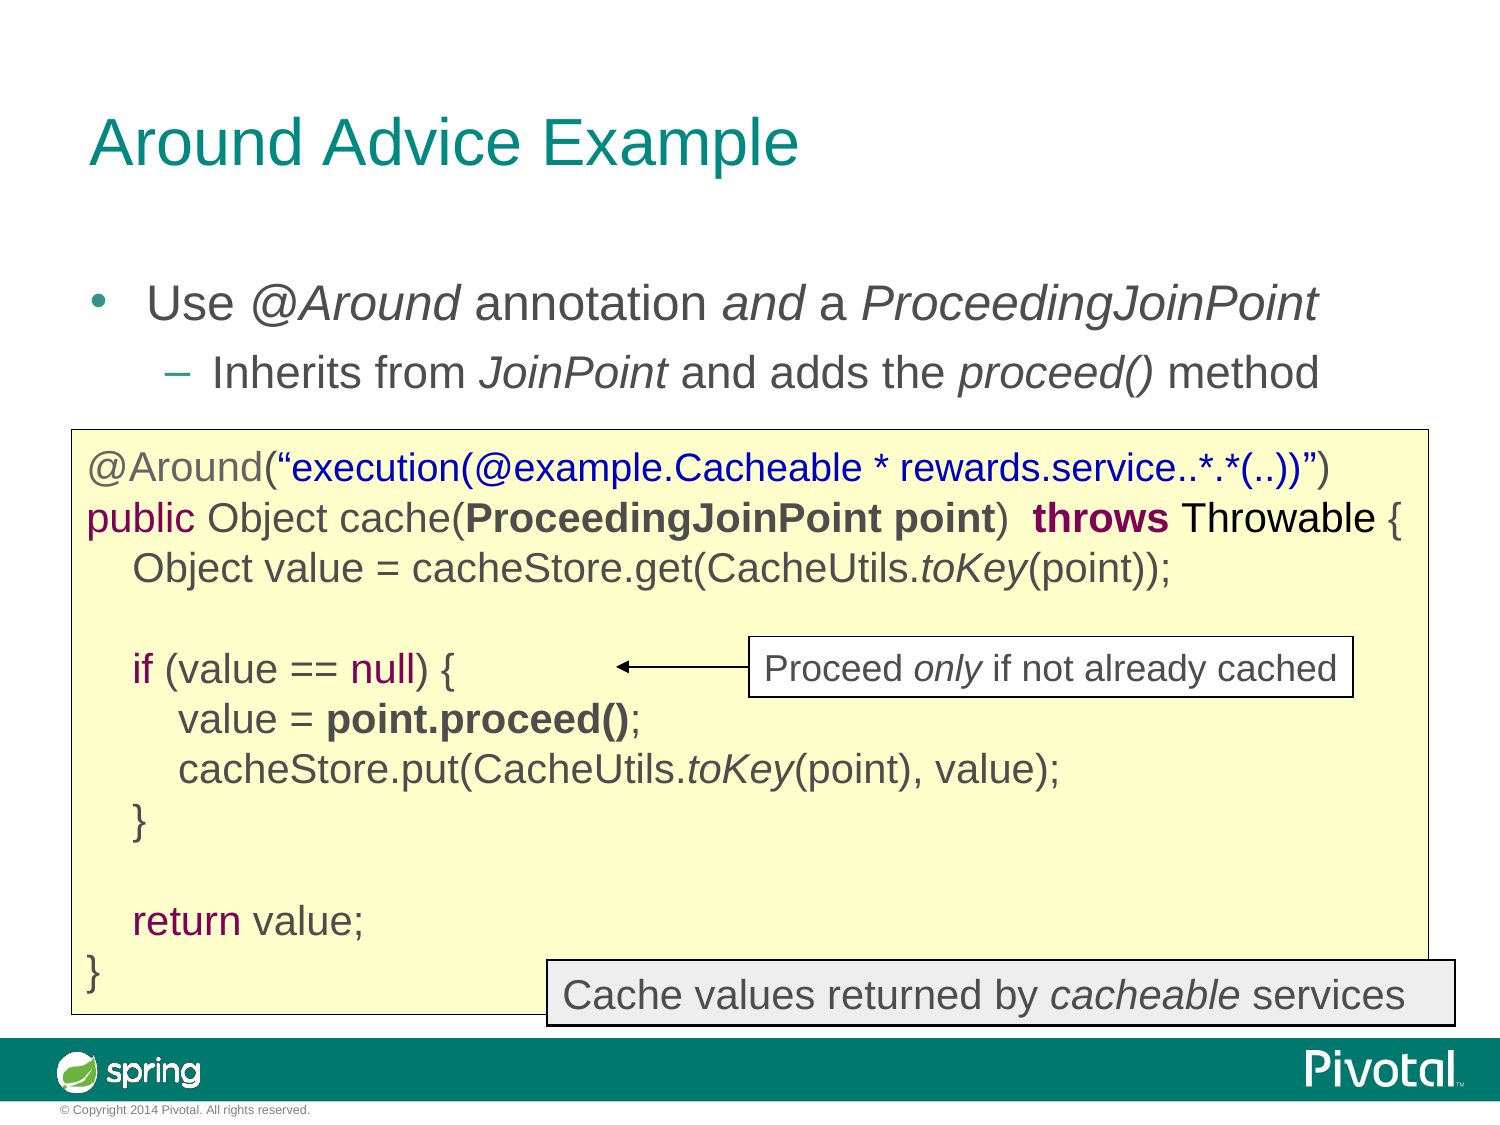

# Around Advice Example
Use @Around annotation and a ProceedingJoinPoint
Inherits from JoinPoint and adds the proceed() method
@Around(“execution(@example.Cacheable * rewards.service..*.*(..))”)
public Object cache(ProceedingJoinPoint point) throws Throwable {
 Object value = cacheStore.get(CacheUtils.toKey(point));
 if (value == null) {
 value = point.proceed();
 cacheStore.put(CacheUtils.toKey(point), value);
 }
 return value;
}
Proceed only if not already cached
Value exists, just return it
Cache values returned by cacheable services